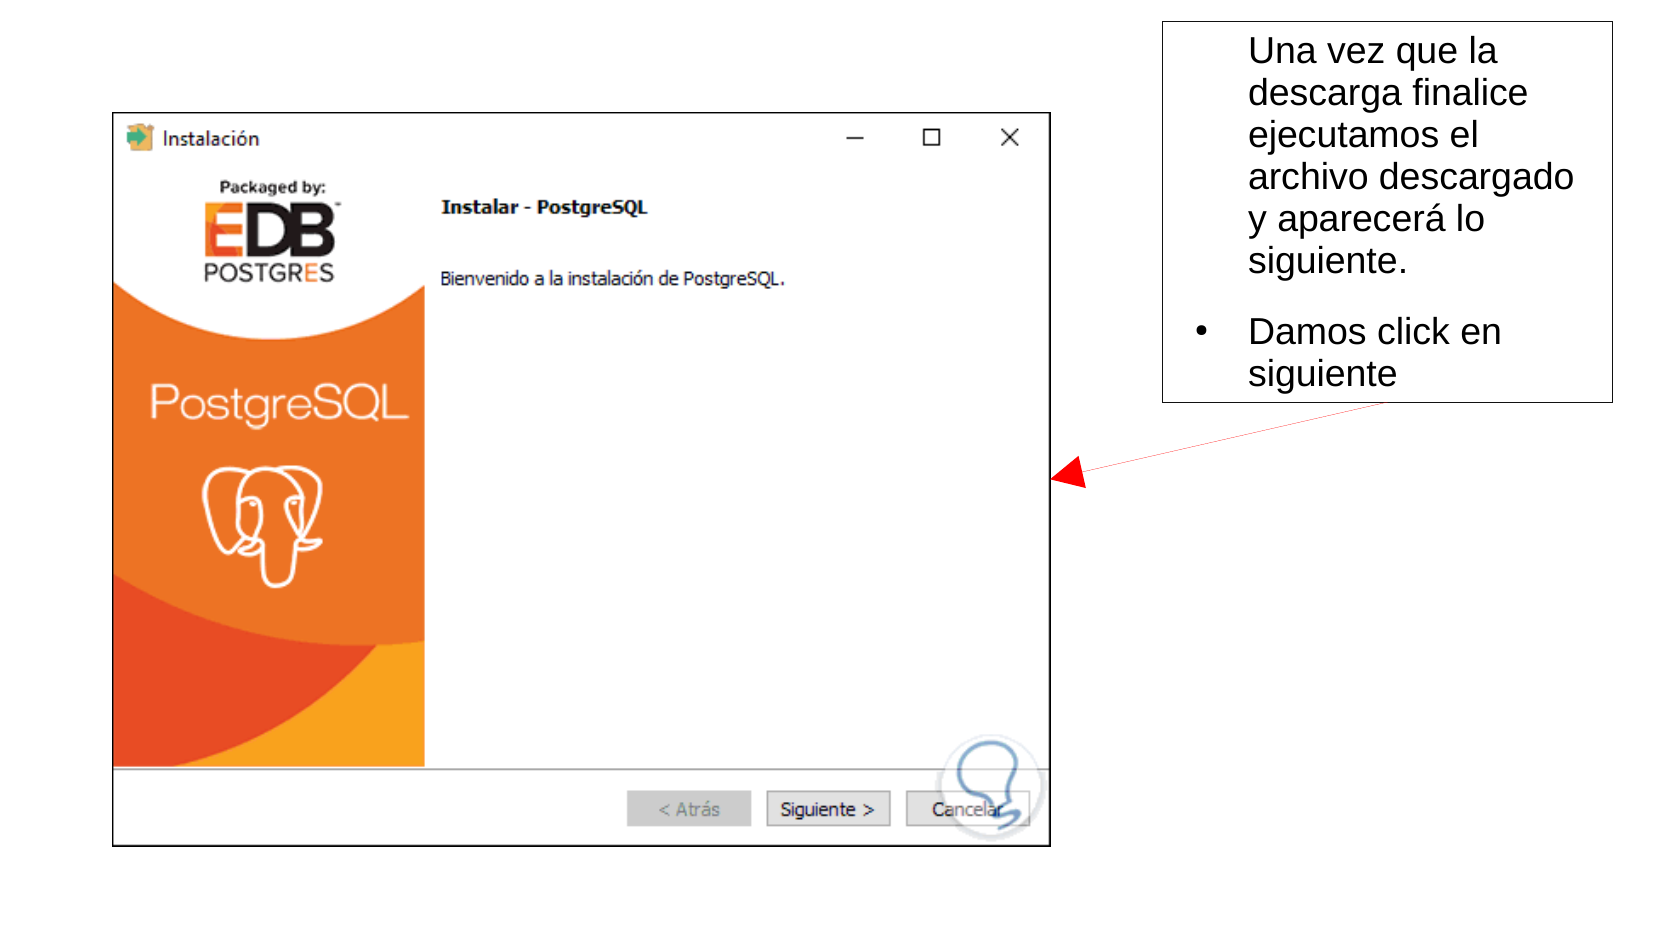

Una vez que la descarga finalice ejecutamos el archivo descargado y aparecerá lo siguiente.
Damos click en siguiente